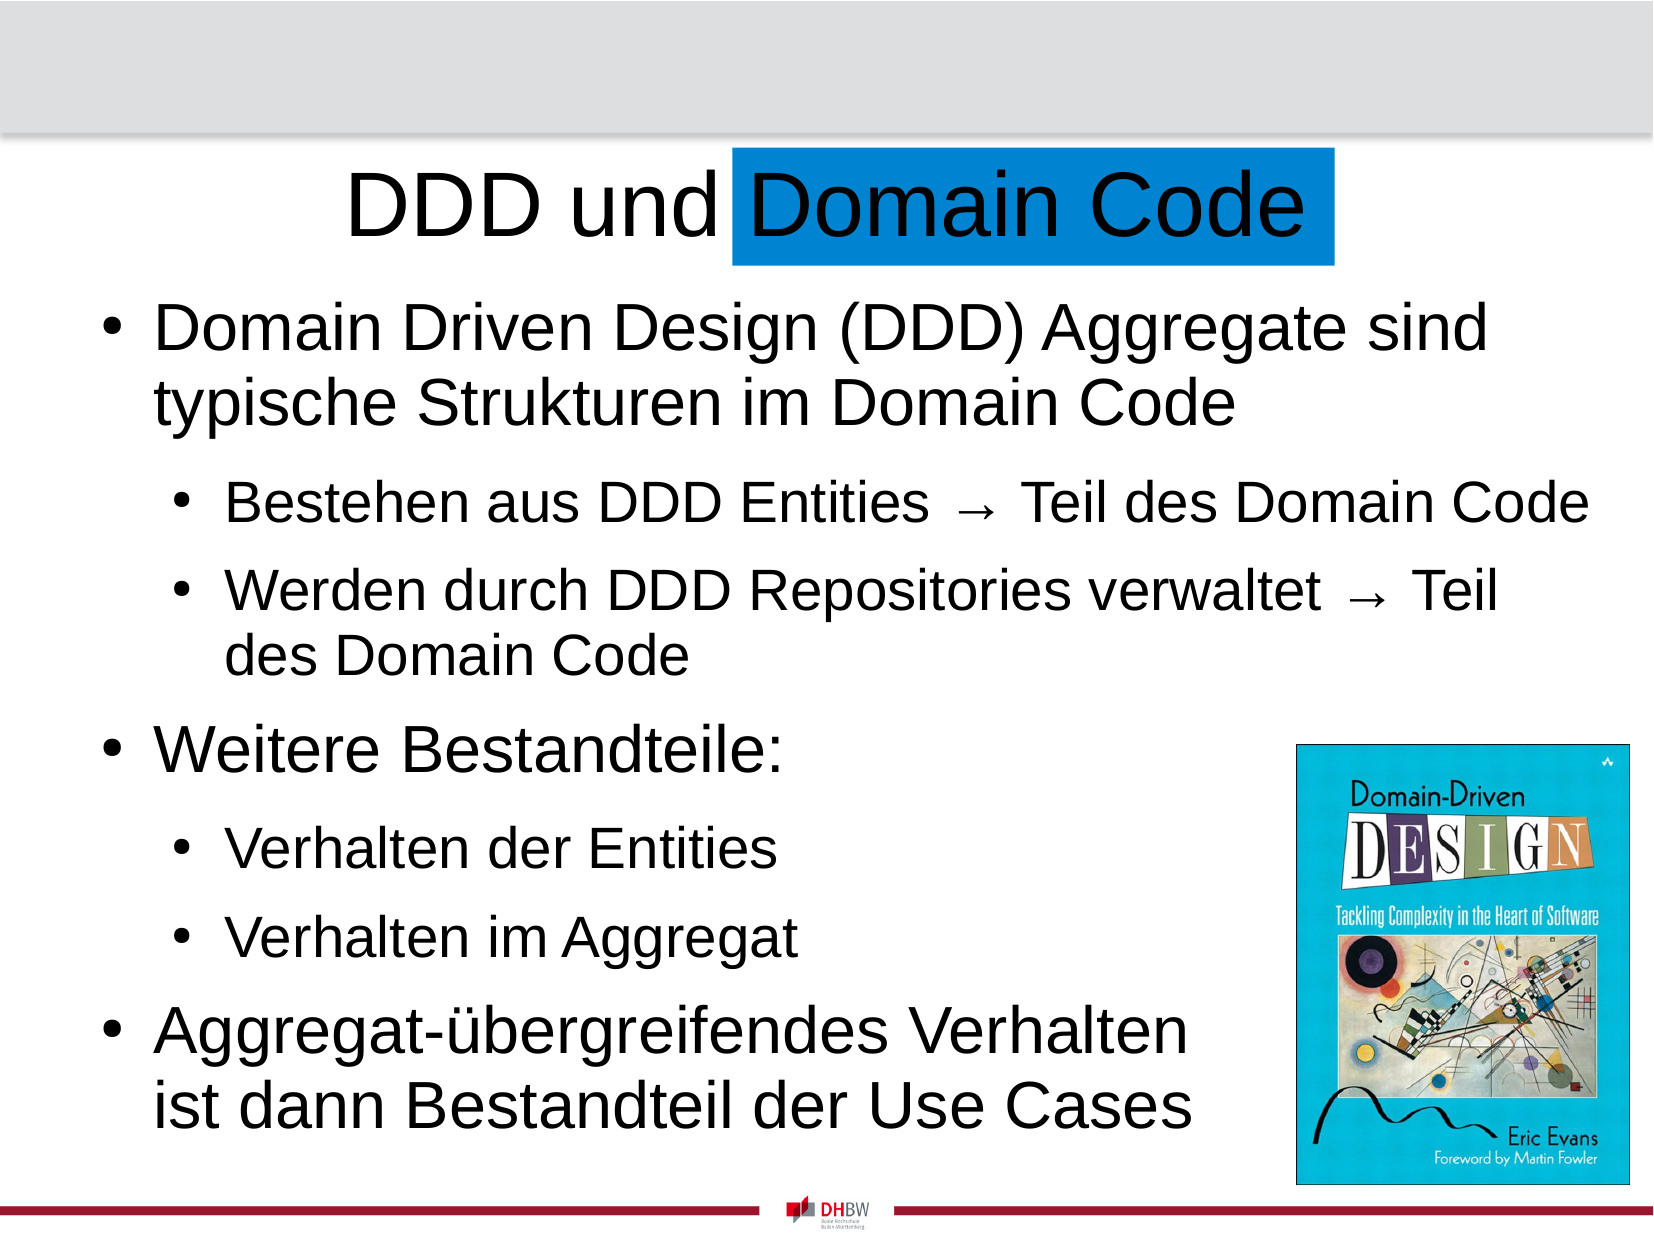

# DDD und Domain Code
Domain Driven Design (DDD) Aggregate sind typische Strukturen im Domain Code
Bestehen aus DDD Entities → Teil des Domain Code
Werden durch DDD Repositories verwaltet → Teil des Domain Code
Weitere Bestandteile:
Verhalten der Entities
Verhalten im Aggregat
Aggregat-übergreifendes Verhalten
ist dann Bestandteil der Use Cases